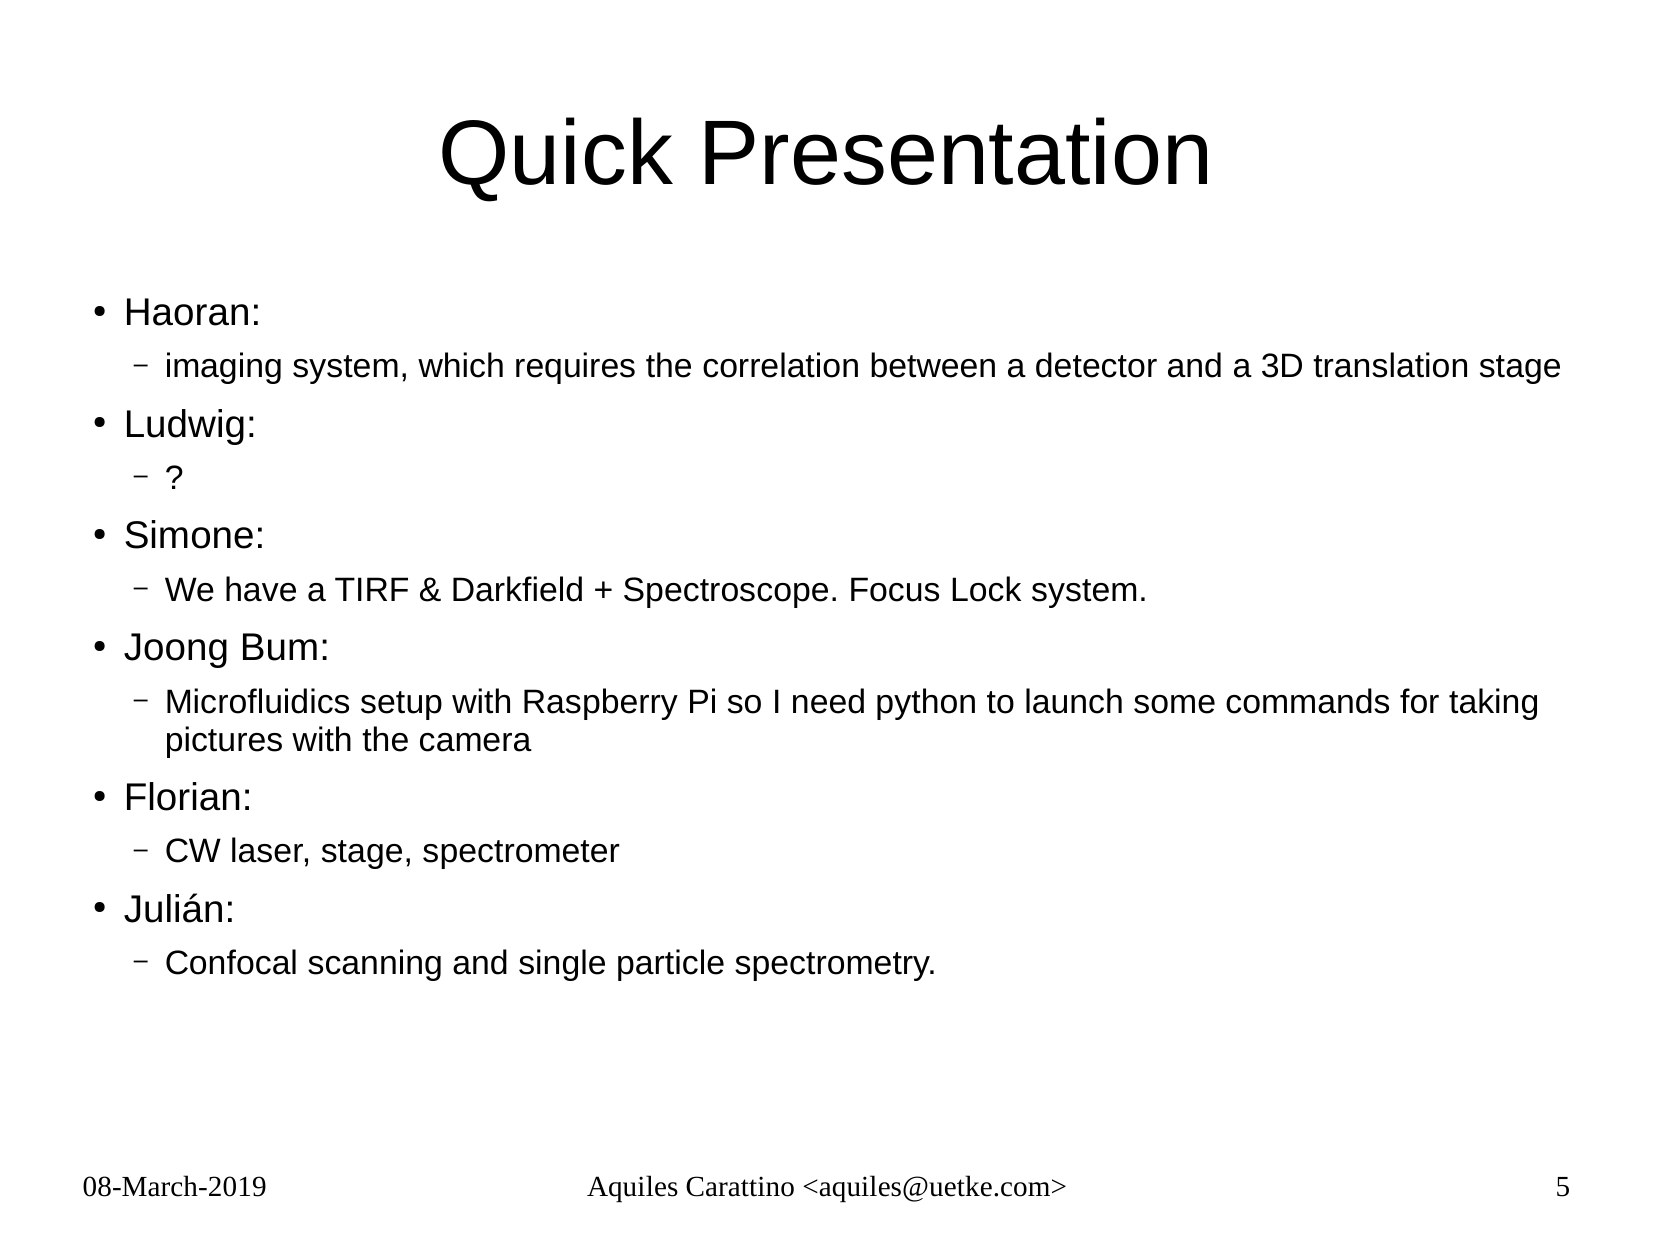

# Quick Presentation
Haoran:
imaging system, which requires the correlation between a detector and a 3D translation stage
Ludwig:
?
Simone:
We have a TIRF & Darkfield + Spectroscope. Focus Lock system.
Joong Bum:
Microfluidics setup with Raspberry Pi so I need python to launch some commands for taking pictures with the camera
Florian:
CW laser, stage, spectrometer
Julián:
Confocal scanning and single particle spectrometry.
08-March-2019
Aquiles Carattino <aquiles@uetke.com>
5